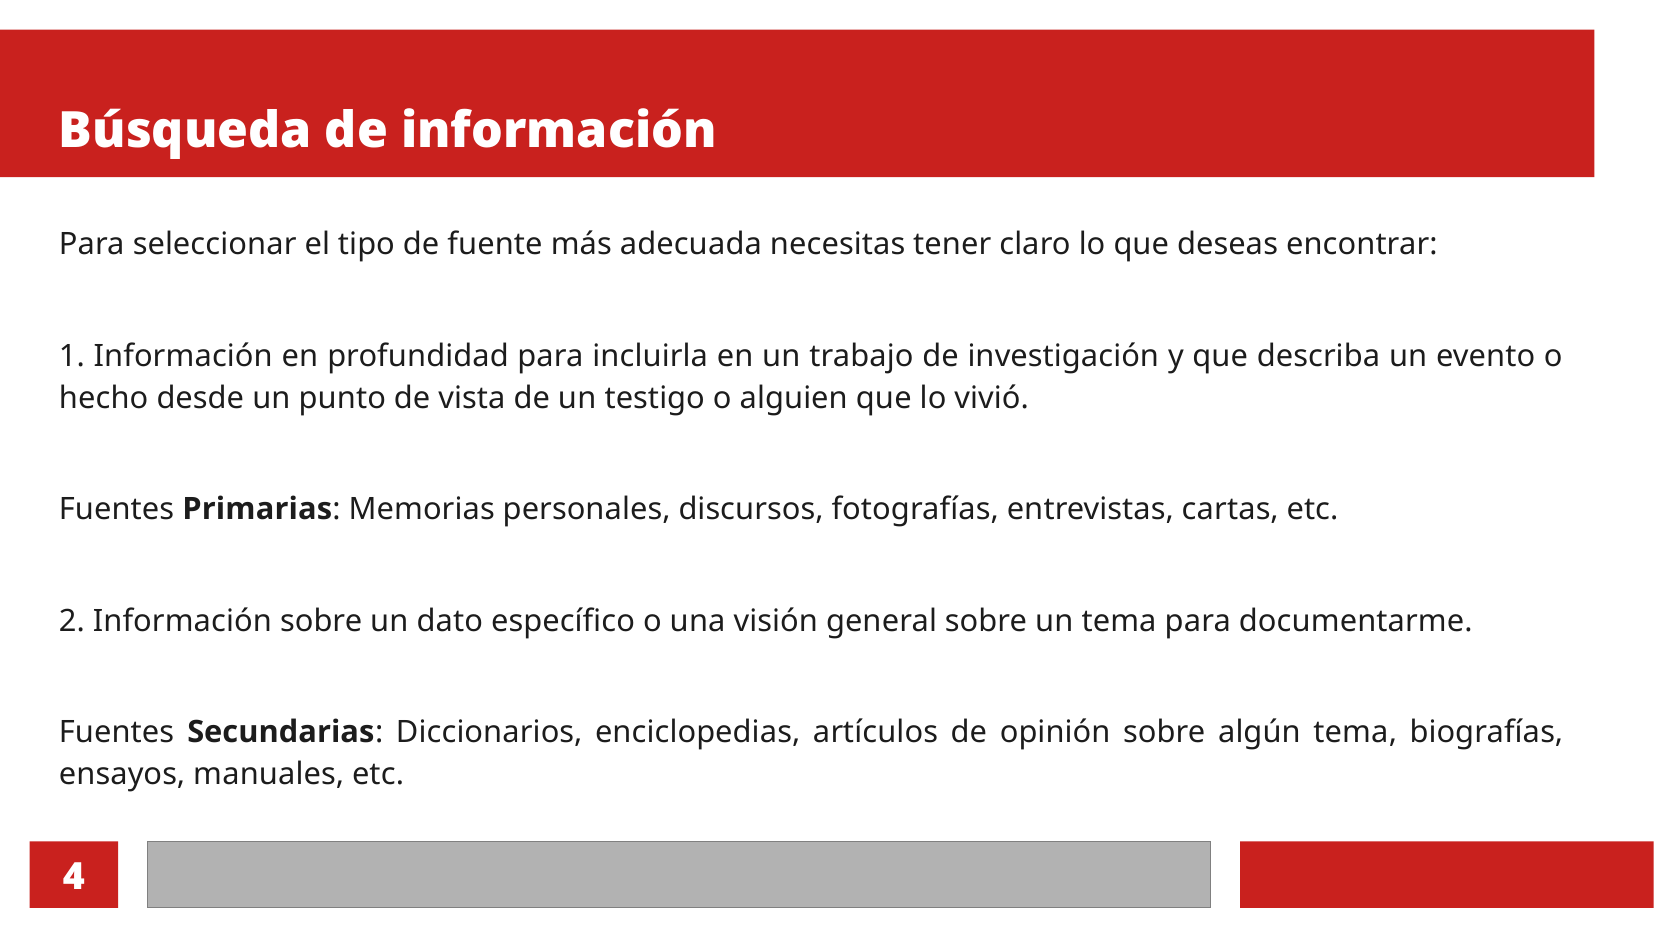

# Búsqueda de información
Para seleccionar el tipo de fuente más adecuada necesitas tener claro lo que deseas encontrar:
1. Información en profundidad para incluirla en un trabajo de investigación y que describa un evento o hecho desde un punto de vista de un testigo o alguien que lo vivió.
Fuentes Primarias: Memorias personales, discursos, fotografías, entrevistas, cartas, etc.
2. Información sobre un dato específico o una visión general sobre un tema para documentarme.
Fuentes Secundarias: Diccionarios, enciclopedias, artículos de opinión sobre algún tema, biografías, ensayos, manuales, etc.
4